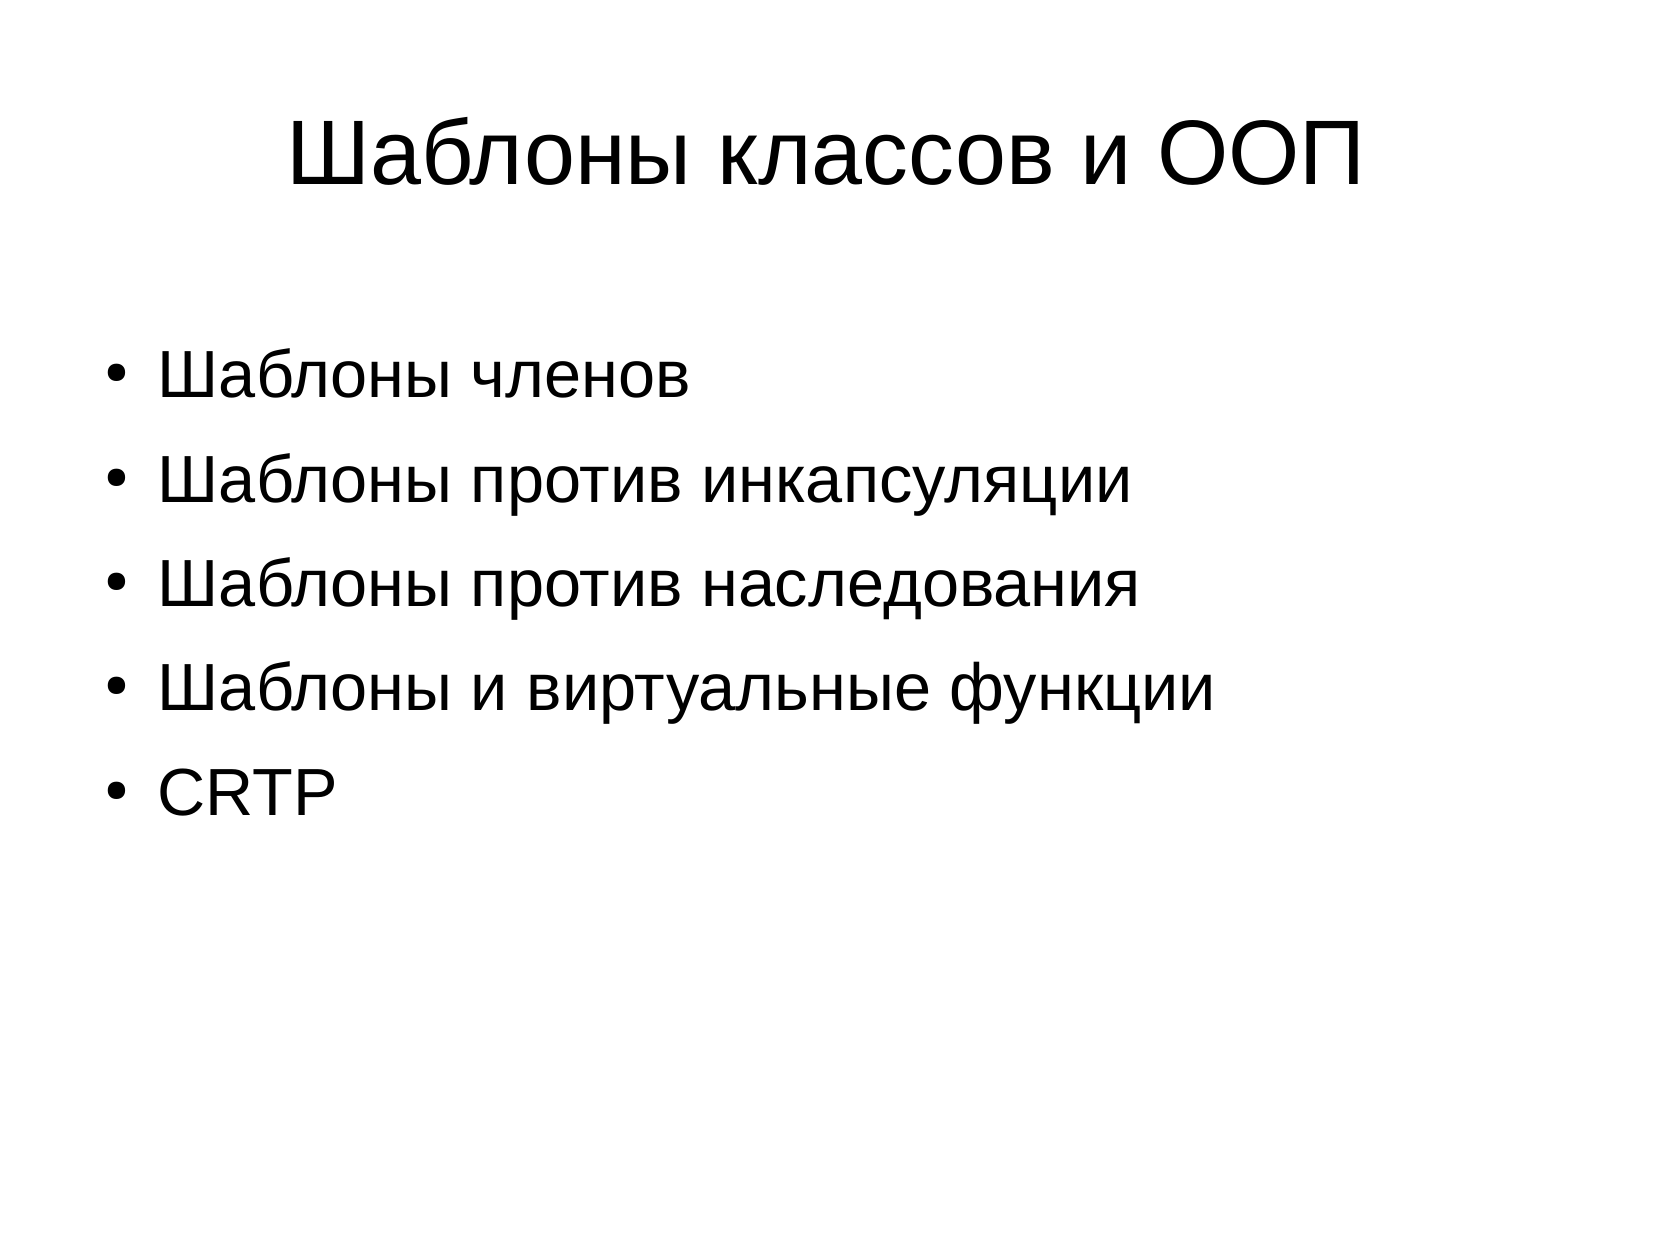

# Шаблоны классов и ООП
Шаблоны членов
Шаблоны против инкапсуляции
Шаблоны против наследования
Шаблоны и виртуальные функции
CRTP